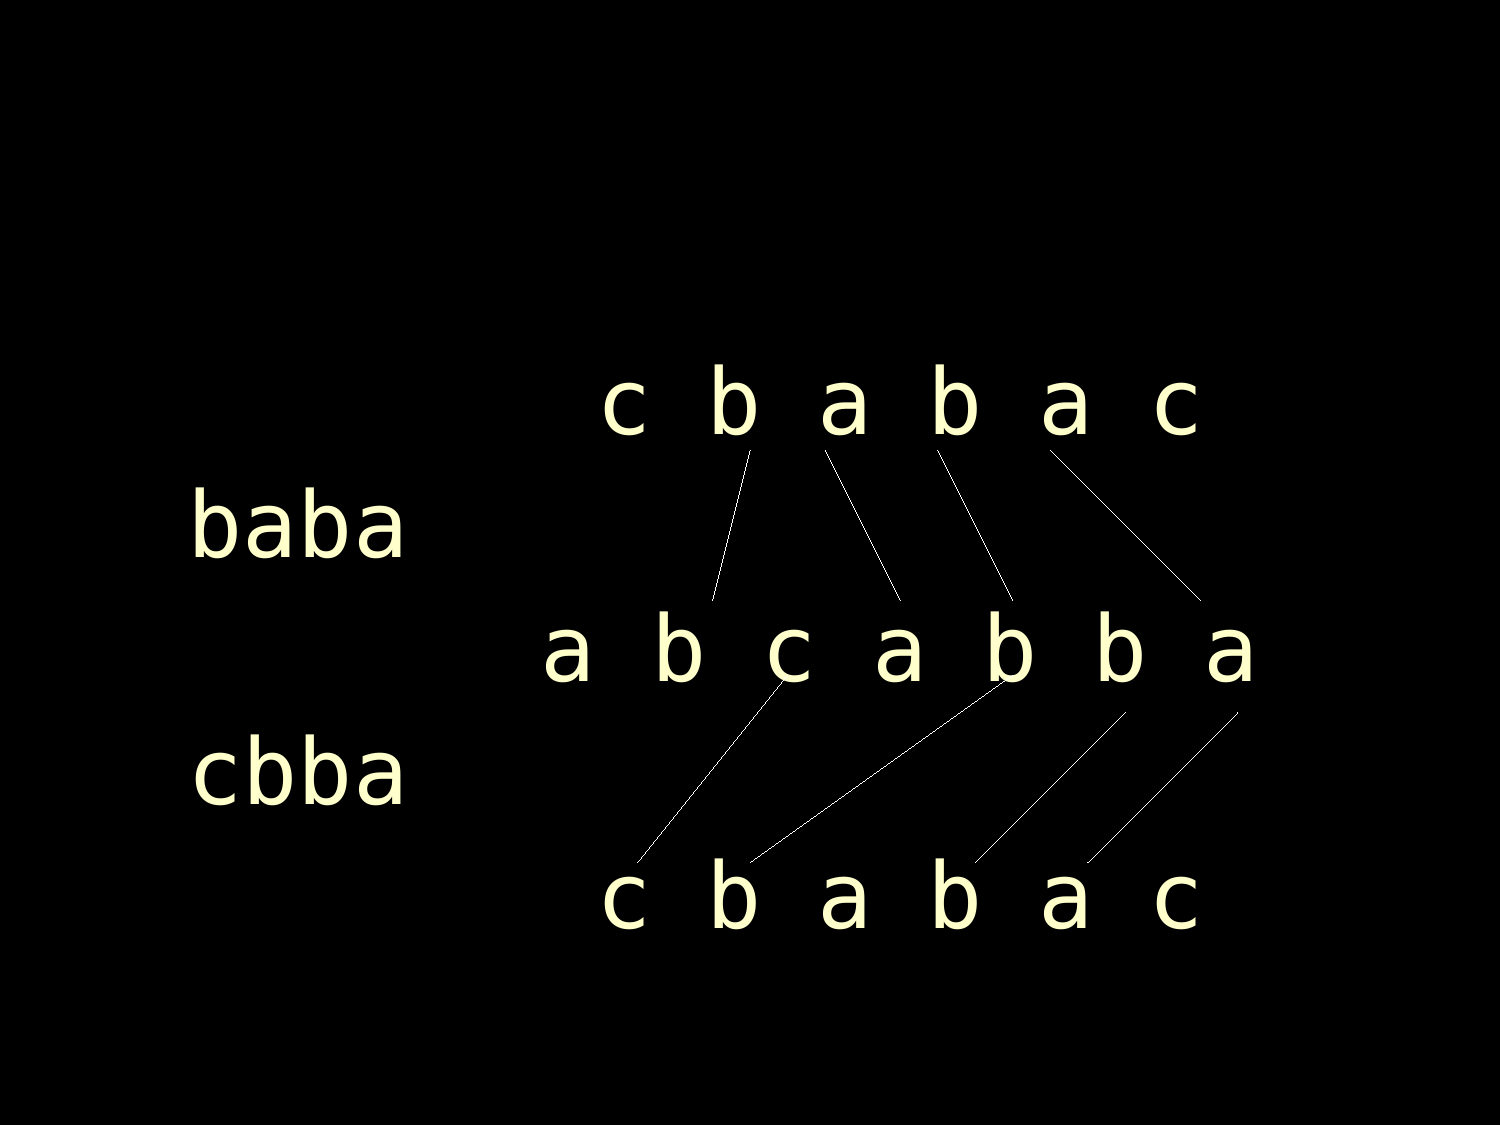

#
c b a b a c
baba
a b c a b b a
cbba
c b a b a c